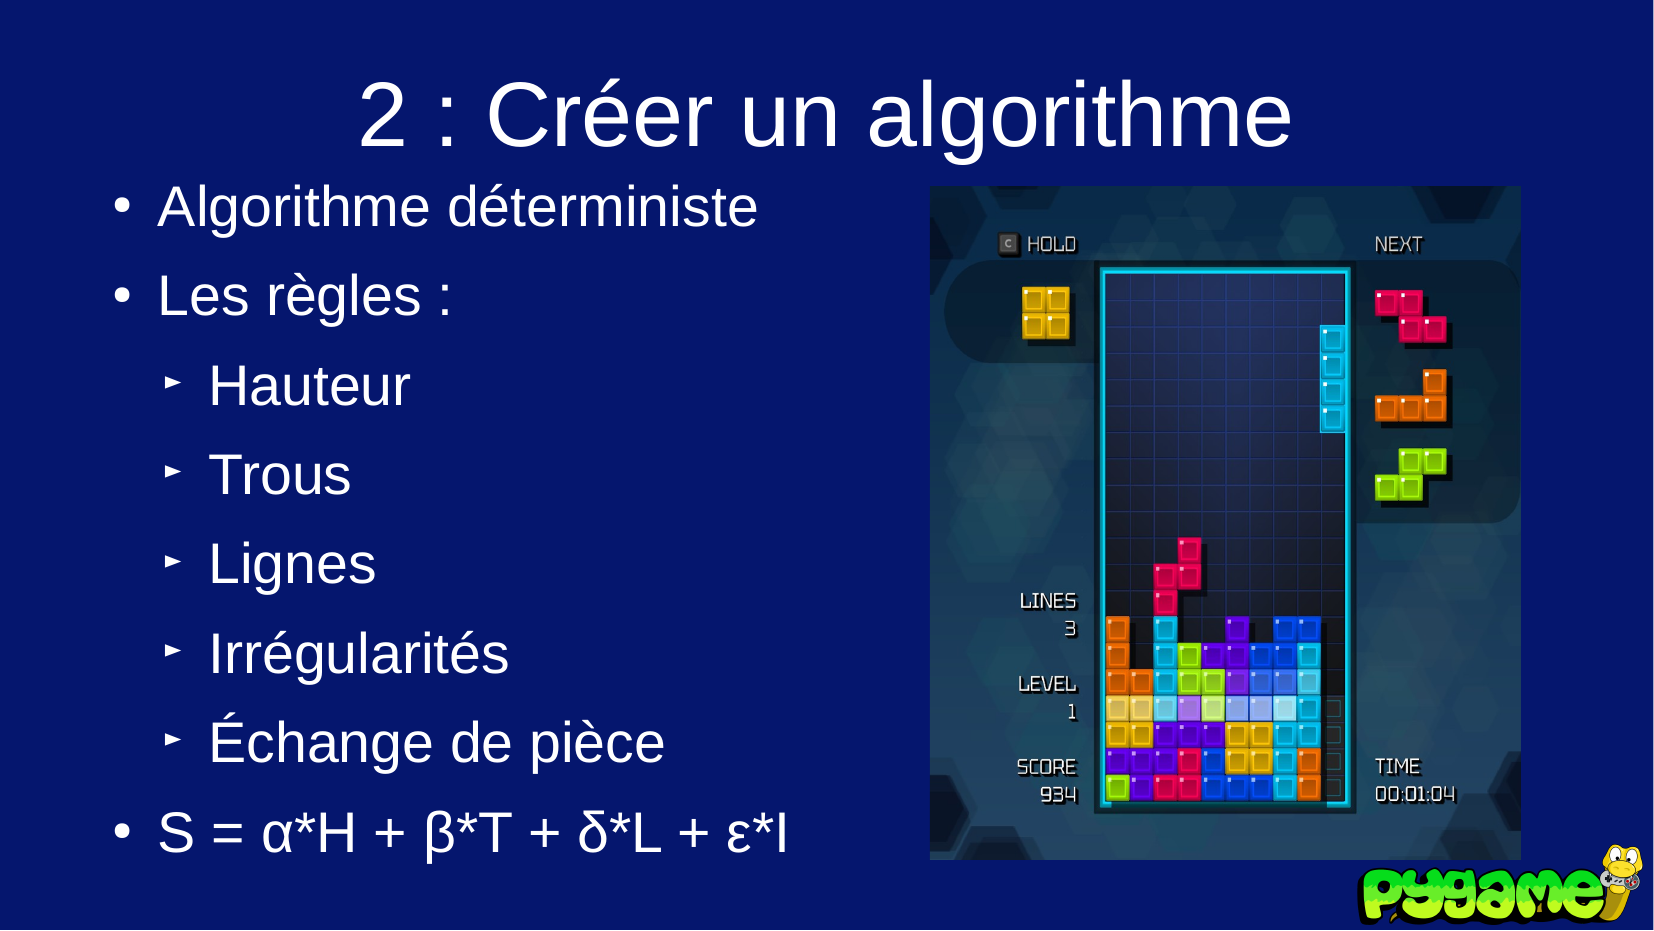

# 2 : Créer un algorithme
Algorithme déterministe
Les règles :
Hauteur
Trous
Lignes
Irrégularités
Échange de pièce
S = α*H + β*T + δ*L + ε*I